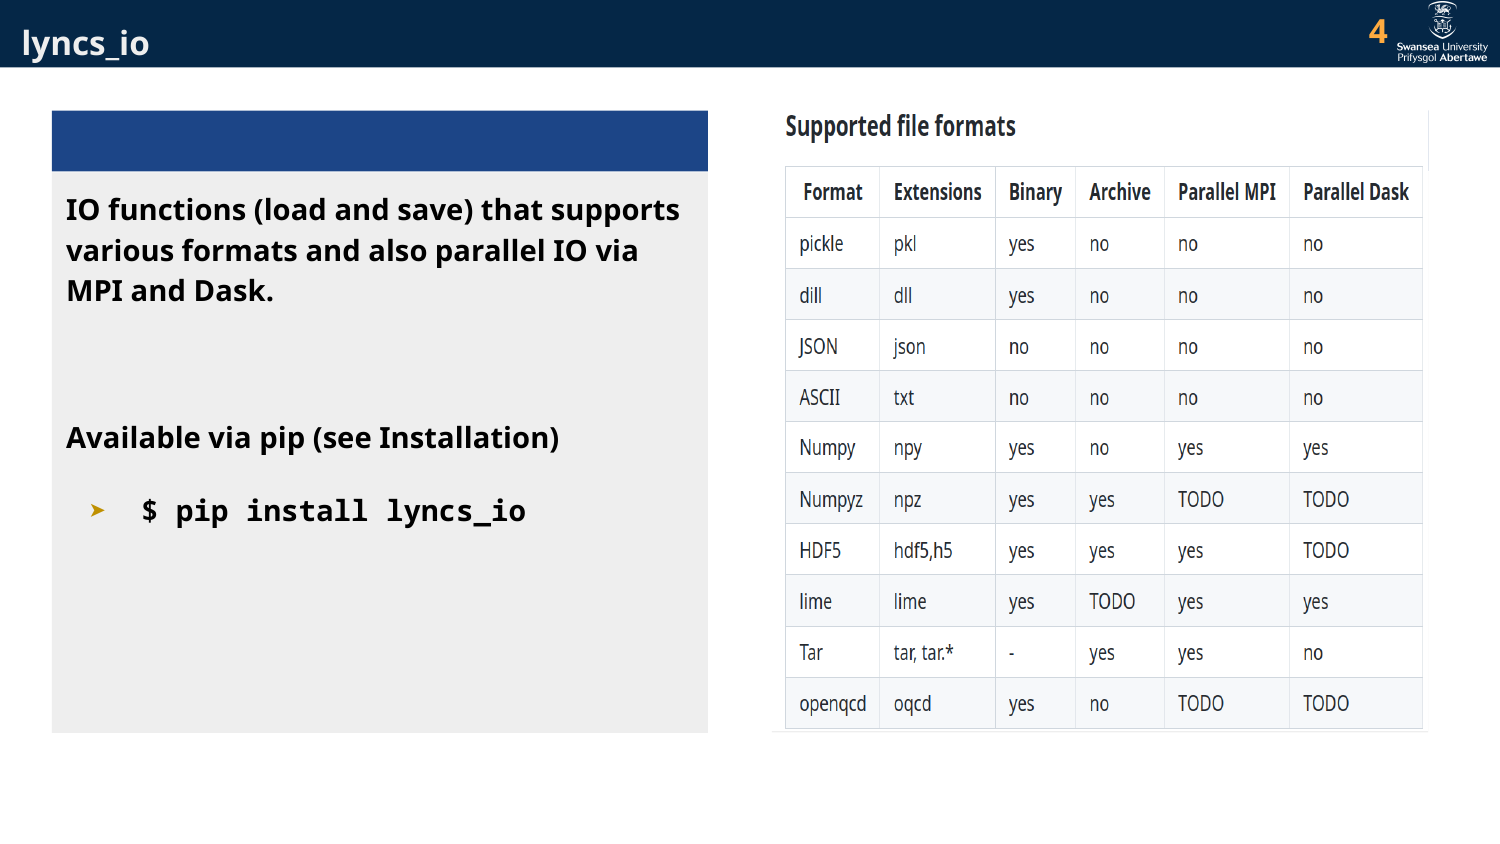

lyncs_io
#
IO functions (load and save) that supports various formats and also parallel IO via MPI and Dask.
Available via pip (see Installation)
$ pip install lyncs_io